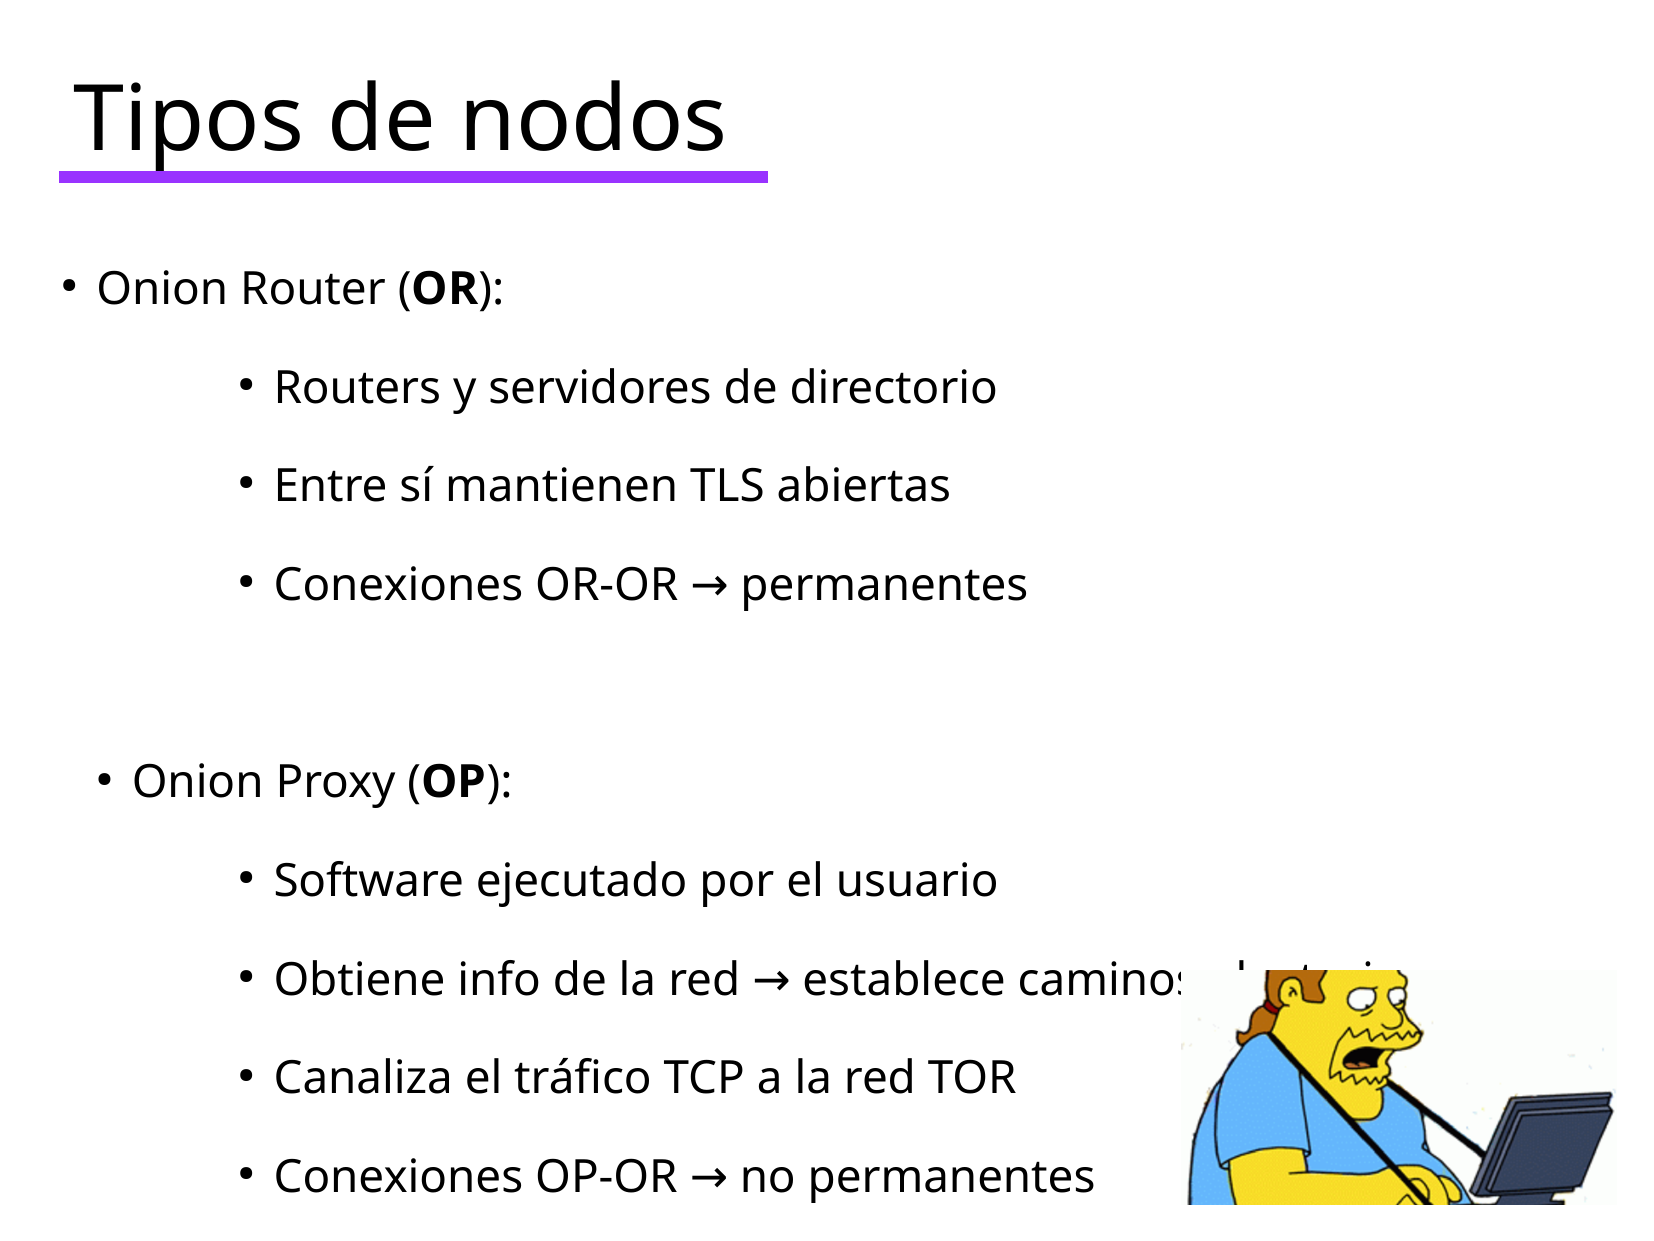

Tipos de nodos
#
Onion Router (OR):
Routers y servidores de directorio
Entre sí mantienen TLS abiertas
Conexiones OR-OR → permanentes
Onion Proxy (OP):
Software ejecutado por el usuario
Obtiene info de la red → establece caminos aleatorios
Canaliza el tráfico TCP a la red TOR
Conexiones OP-OR → no permanentes